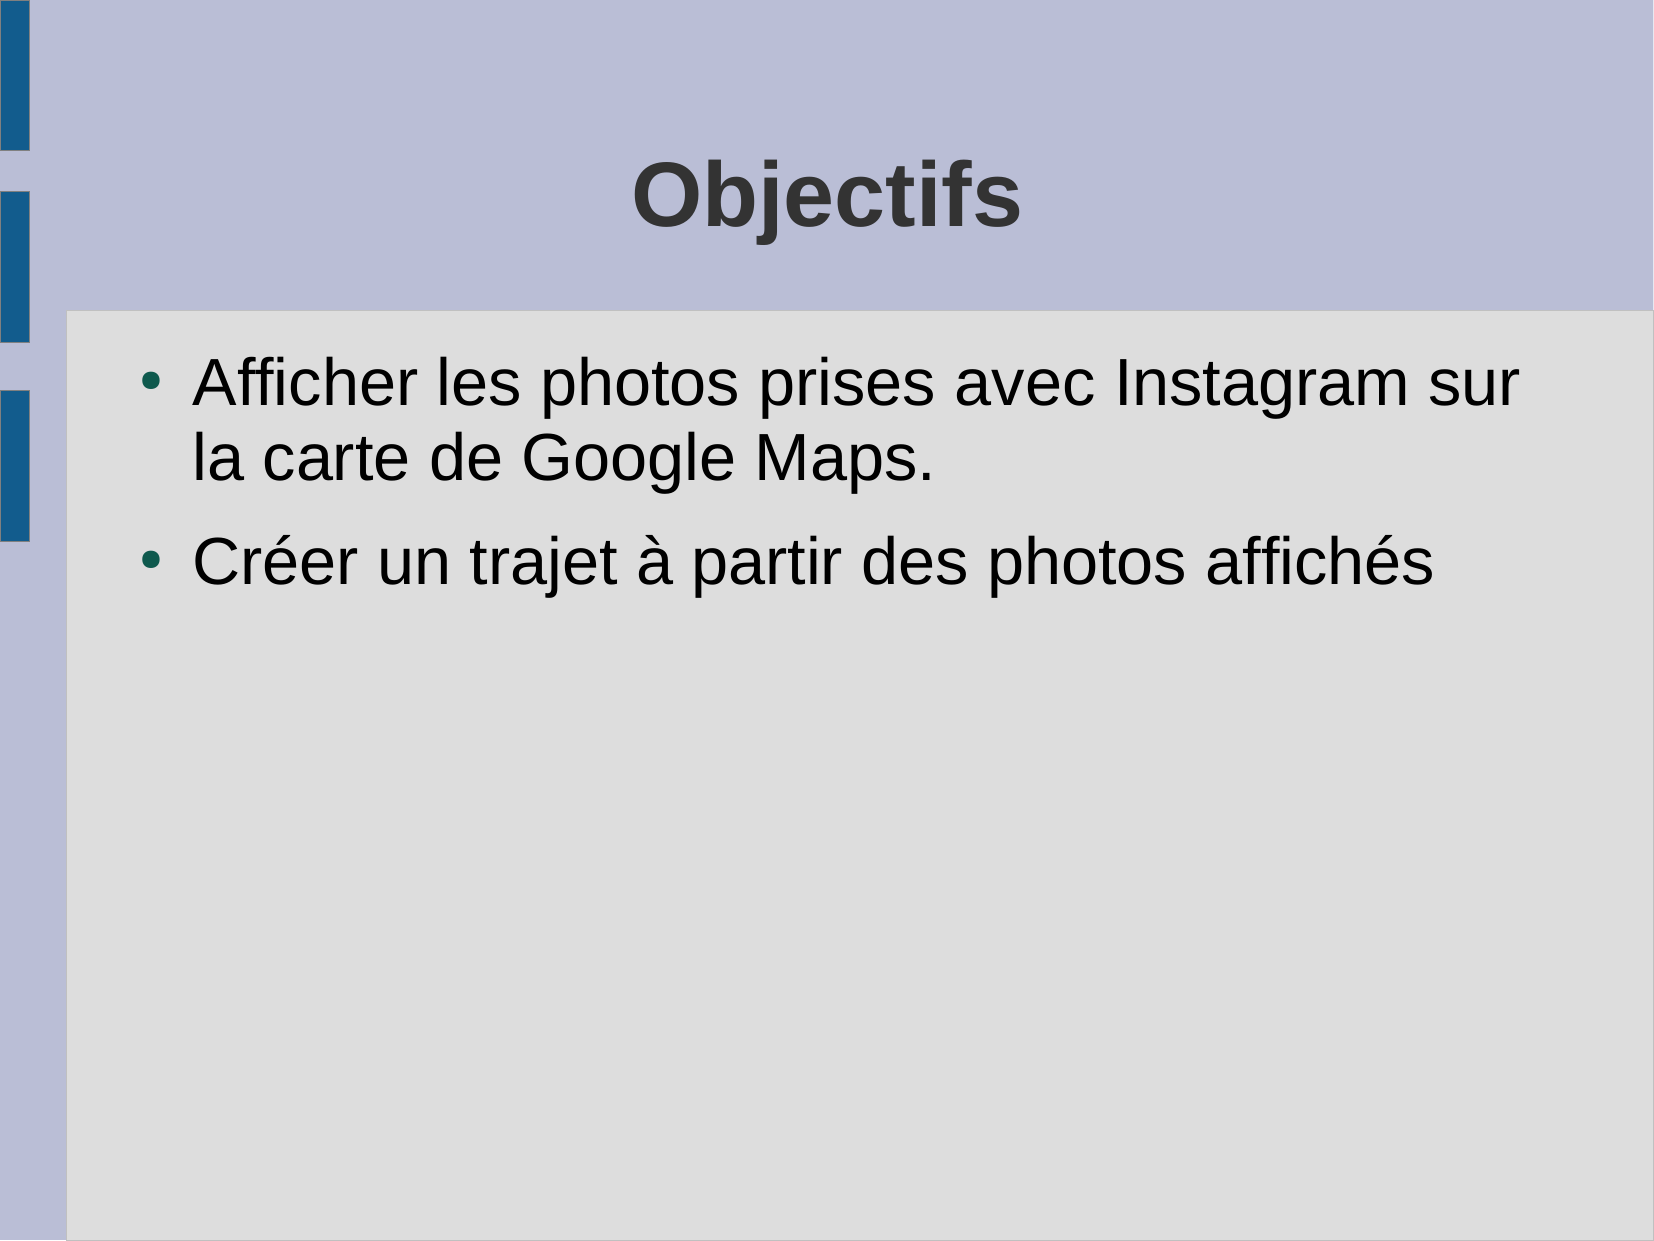

# Objectifs
Afficher les photos prises avec Instagram sur la carte de Google Maps.
Créer un trajet à partir des photos affichés